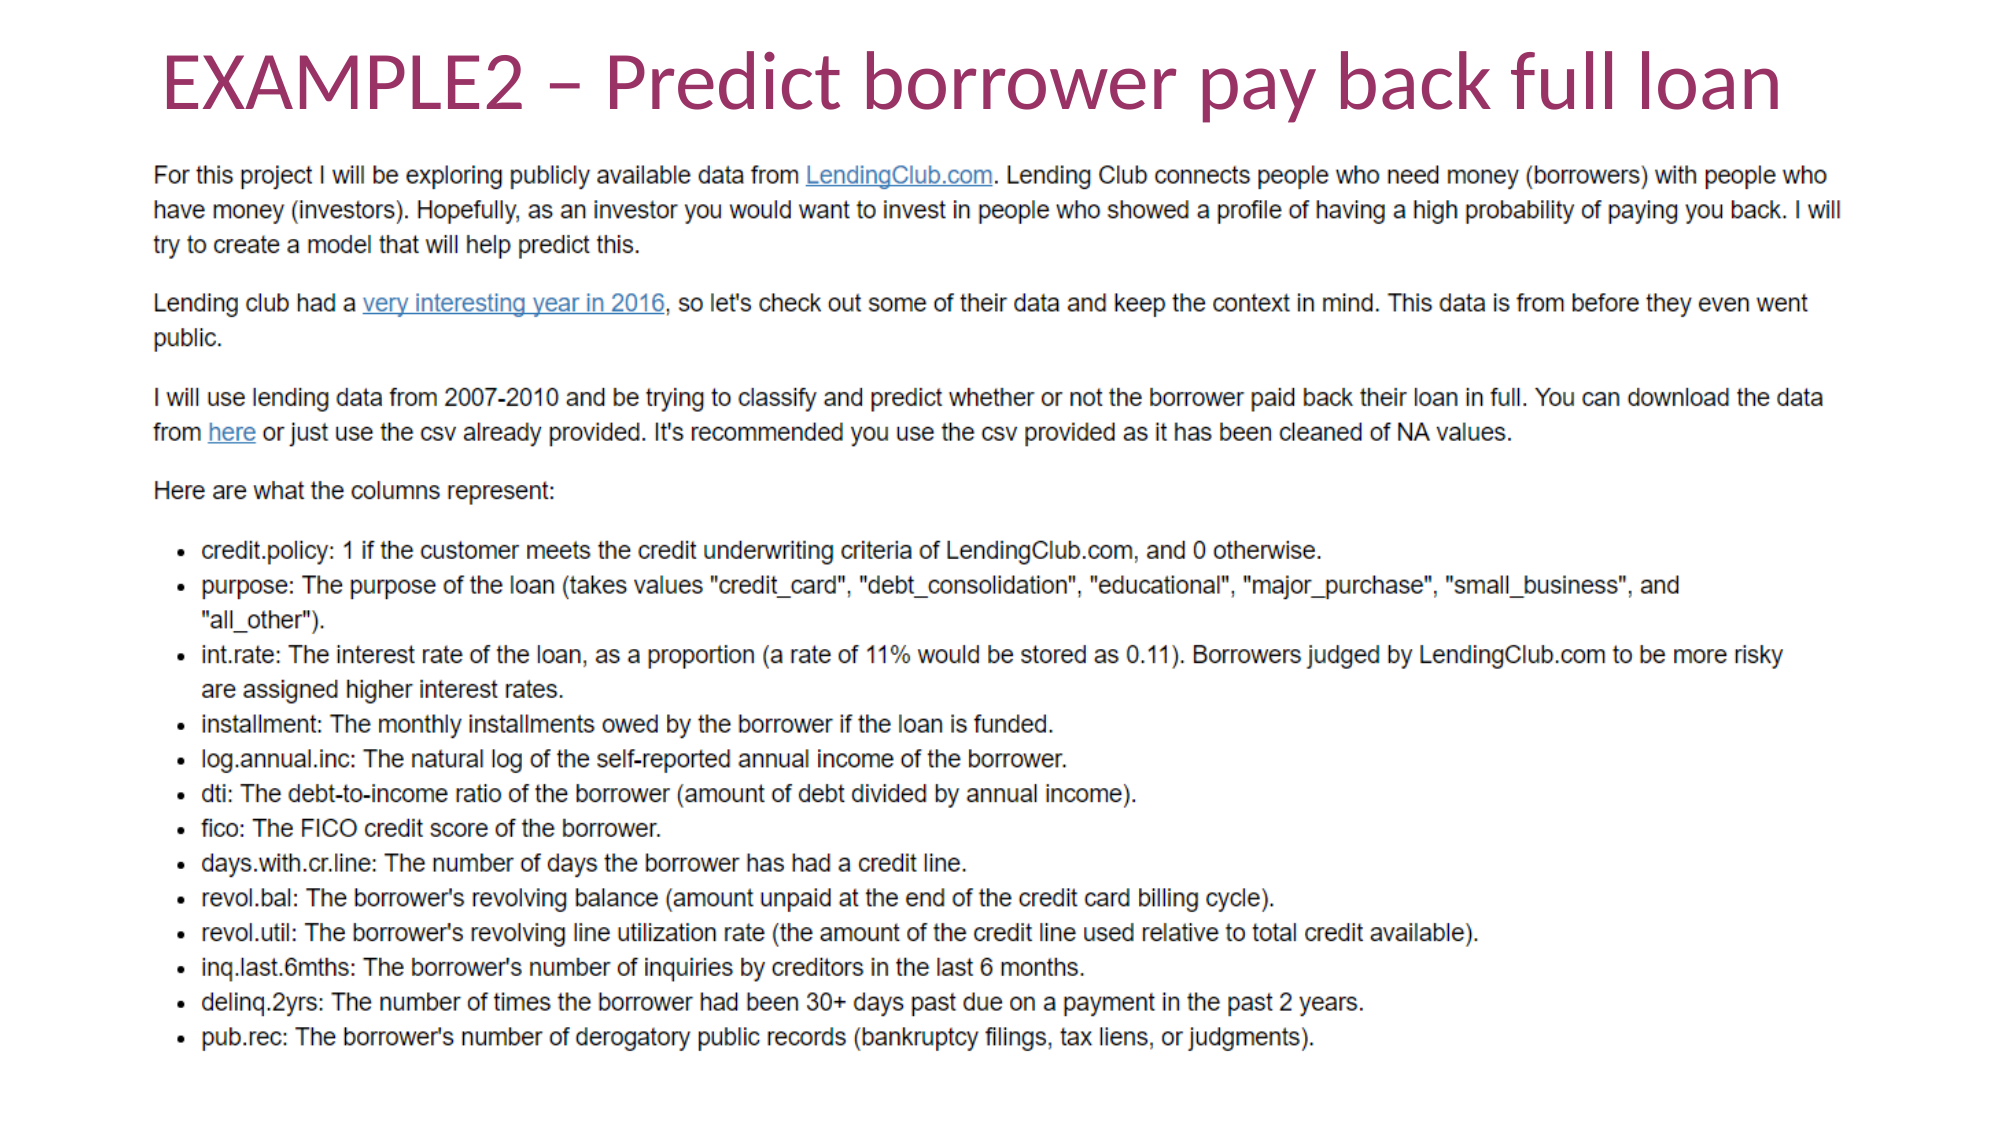

# EXAMPLE2 – Predict borrower pay back full loan